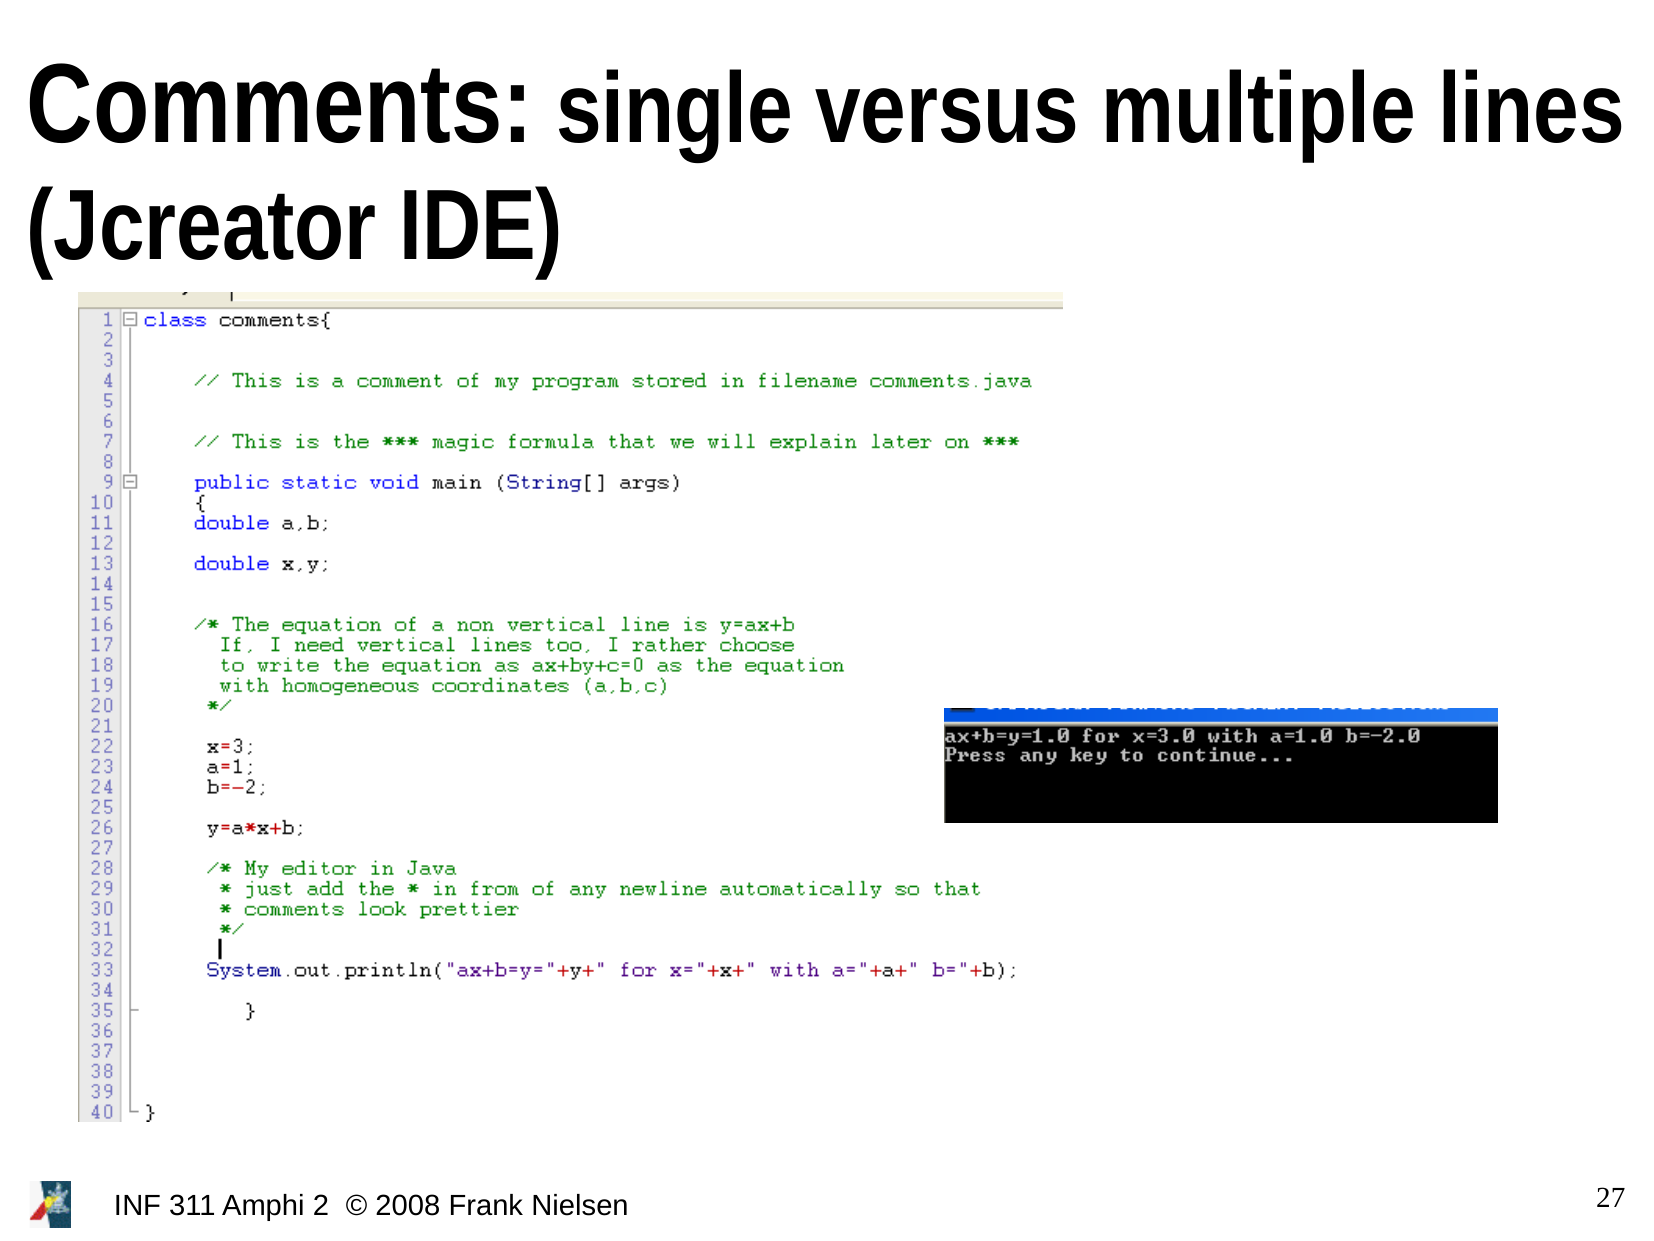

Comments: single versus multiple lines
(Jcreator IDE)